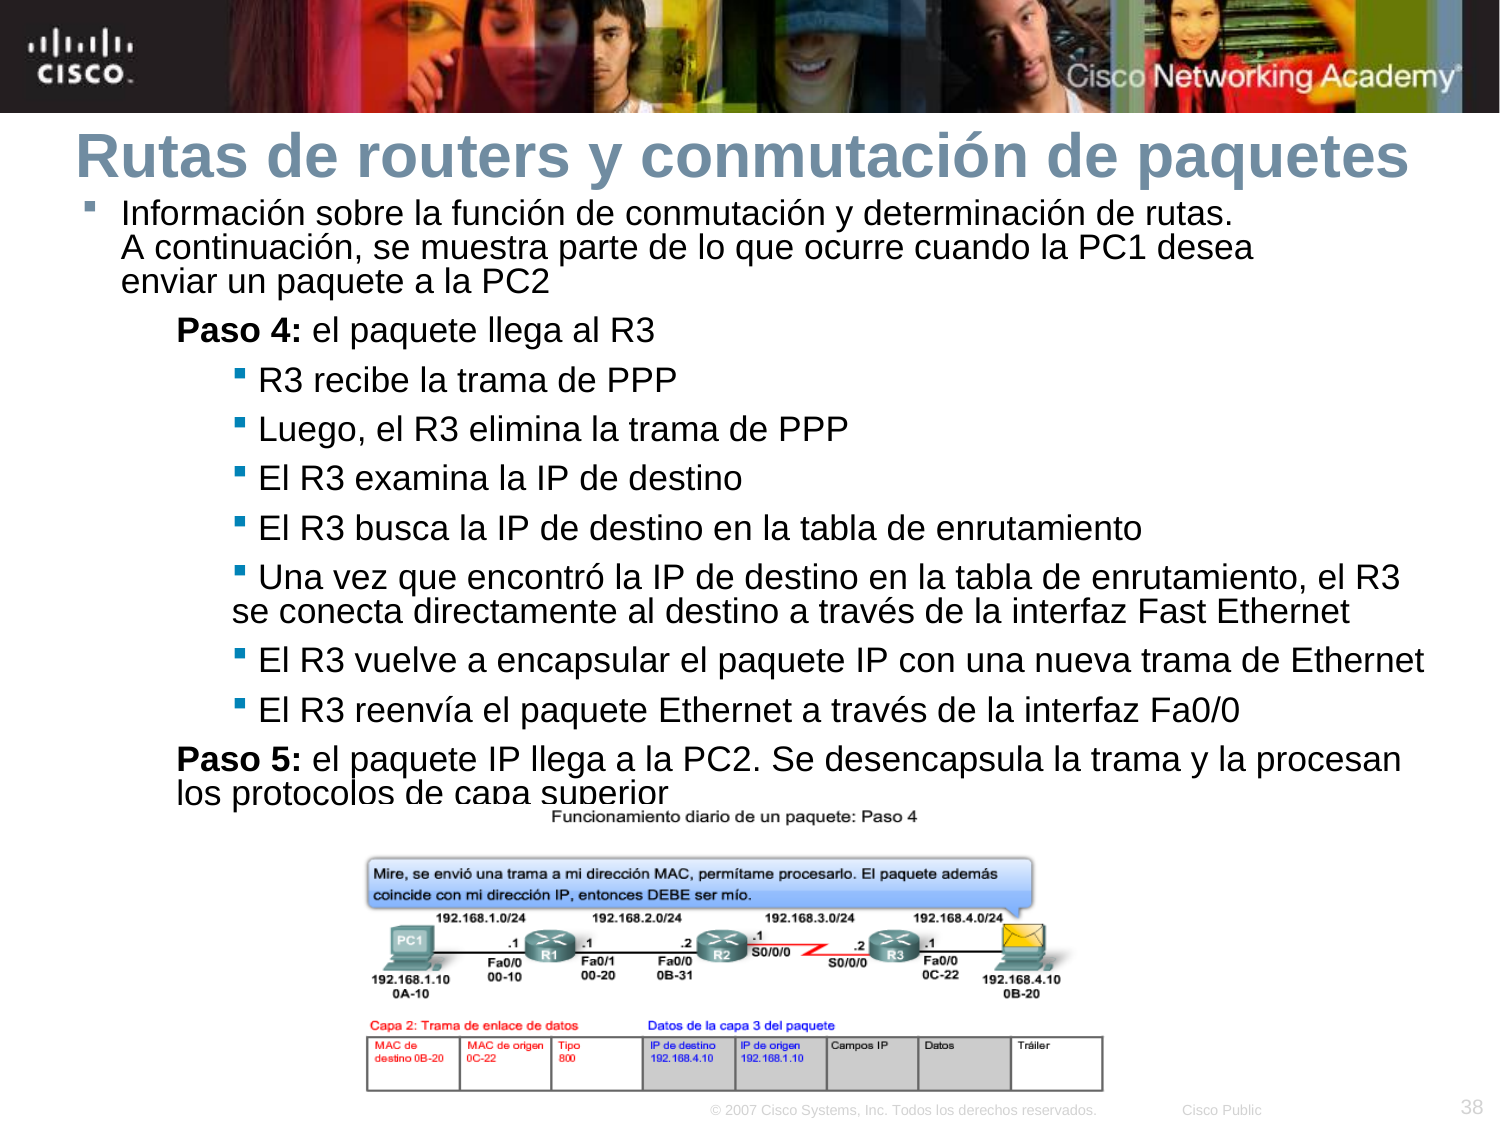

# Rutas de routers y conmutación de paquetes
Información sobre la función de conmutación y determinación de rutas.
A continuación, se muestra parte de lo que ocurre cuando la PC1 desea
enviar un paquete a la PC2
Paso 4: el paquete llega al R3
 R3 recibe la trama de PPP
 Luego, el R3 elimina la trama de PPP
 El R3 examina la IP de destino
 El R3 busca la IP de destino en la tabla de enrutamiento
 Una vez que encontró la IP de destino en la tabla de enrutamiento, el R3 se conecta directamente al destino a través de la interfaz Fast Ethernet
 El R3 vuelve a encapsular el paquete IP con una nueva trama de Ethernet
 El R3 reenvía el paquete Ethernet a través de la interfaz Fa0/0
Paso 5: el paquete IP llega a la PC2. Se desencapsula la trama y la procesan los protocolos de capa superior